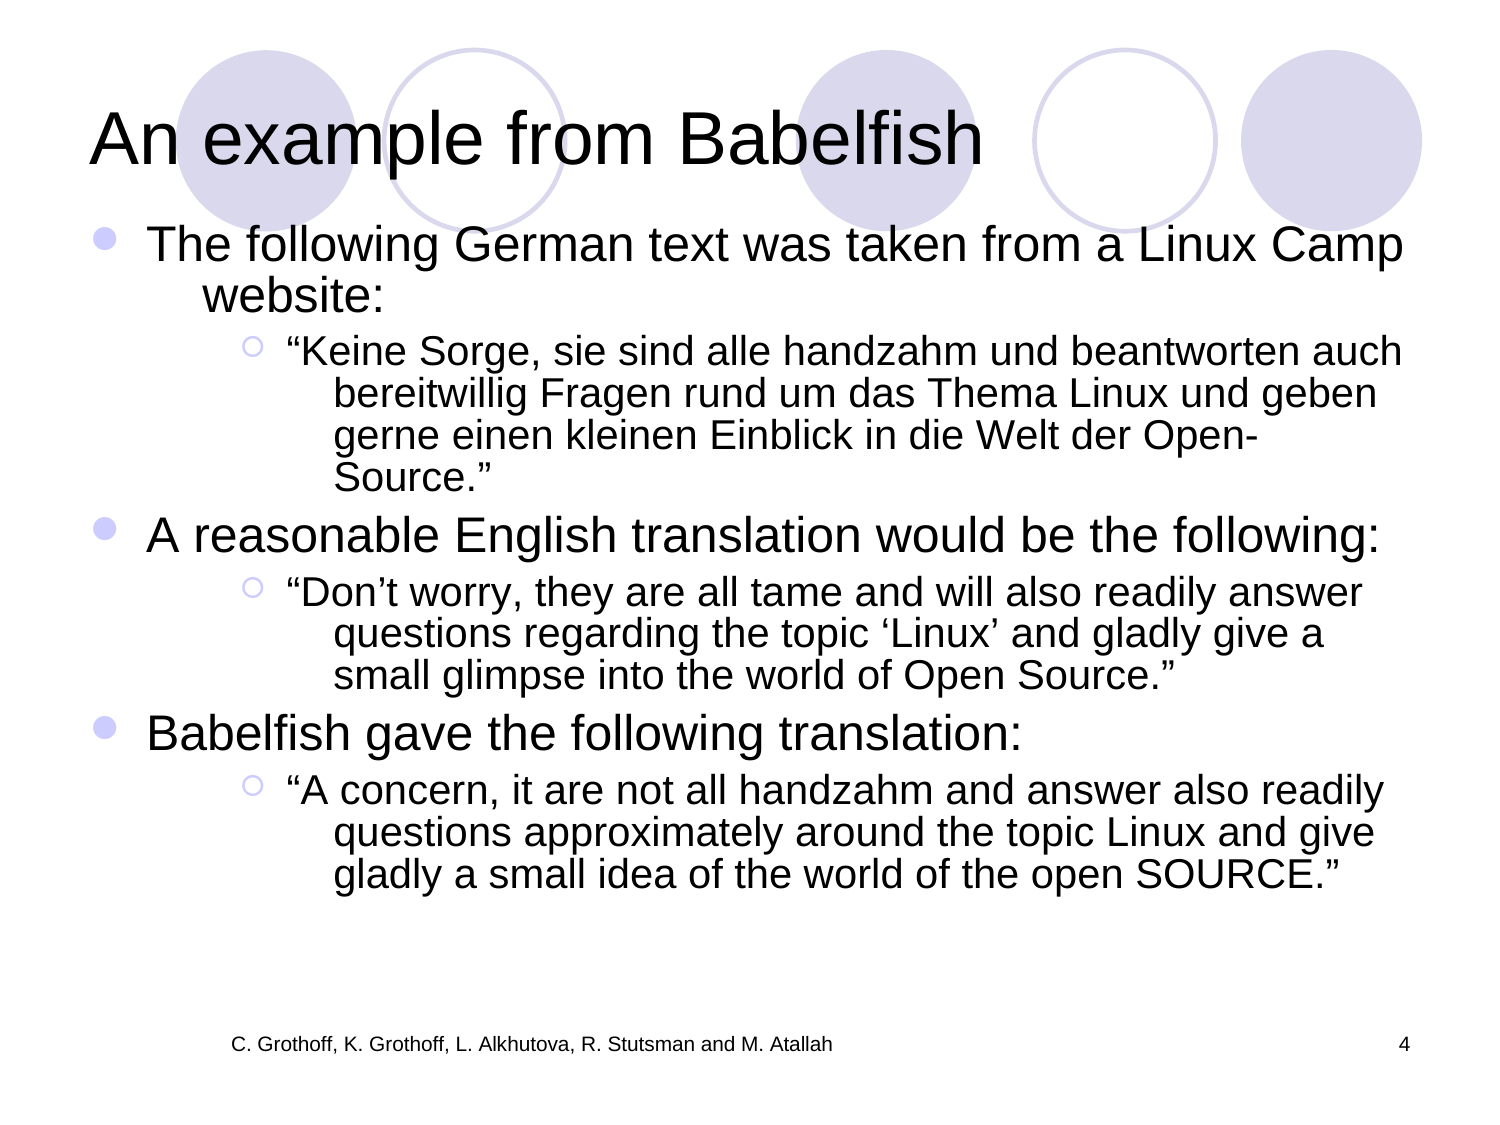

# An example from Babelfish
The following German text was taken from a Linux Camp website:
“Keine Sorge, sie sind alle handzahm und beantworten auch bereitwillig Fragen rund um das Thema Linux und geben gerne einen kleinen Einblick in die Welt der Open-Source.”
A reasonable English translation would be the following:
“Don’t worry, they are all tame and will also readily answer questions regarding the topic ‘Linux’ and gladly give a small glimpse into the world of Open Source.”
Babelfish gave the following translation:
“A concern, it are not all handzahm and answer also readily questions approximately around the topic Linux and give gladly a small idea of the world of the open SOURCE.”
C. Grothoff, K. Grothoff, L. Alkhutova, R. Stutsman and M. Atallah
4